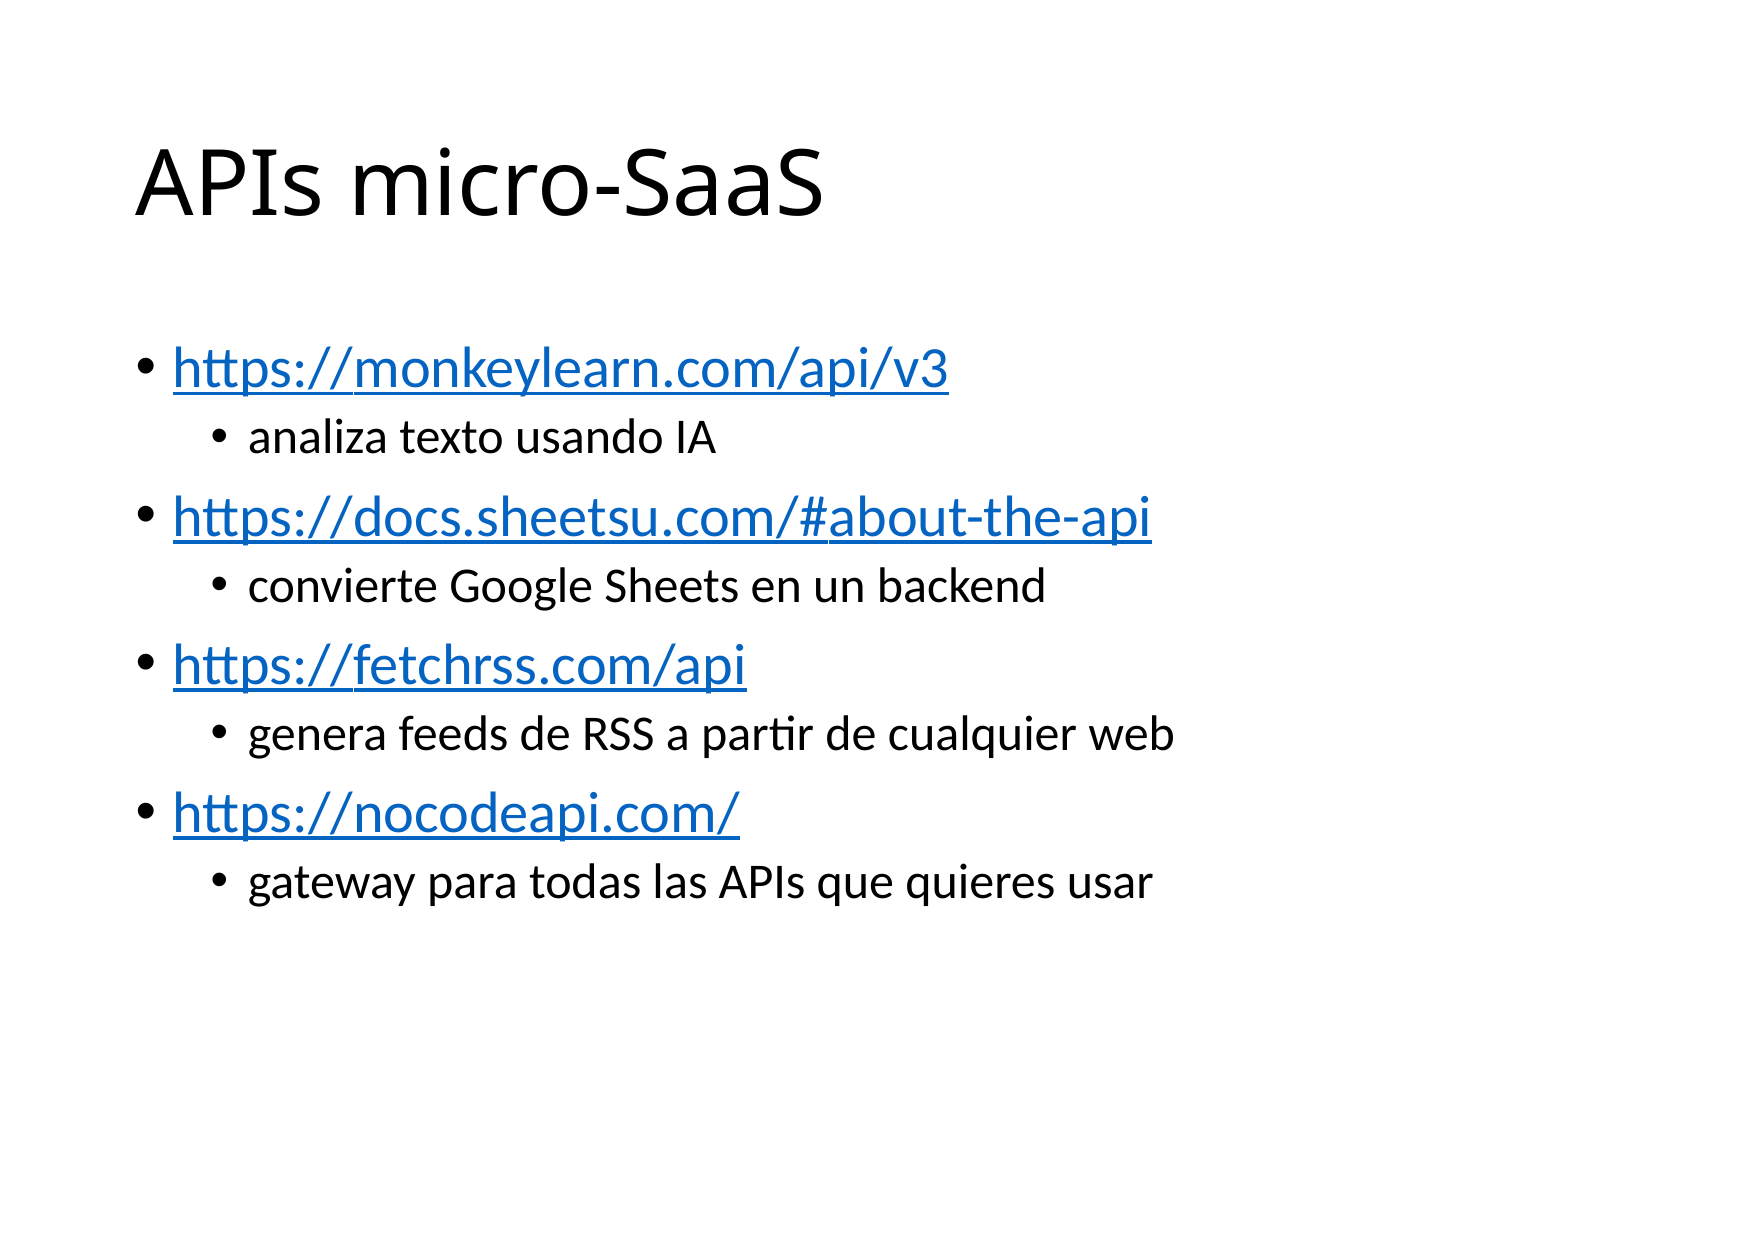

# APIs micro-SaaS
https://monkeylearn.com/api/v3
analiza texto usando IA
https://docs.sheetsu.com/#about-the-api
convierte Google Sheets en un backend
https://fetchrss.com/api
genera feeds de RSS a partir de cualquier web
https://nocodeapi.com/
gateway para todas las APIs que quieres usar